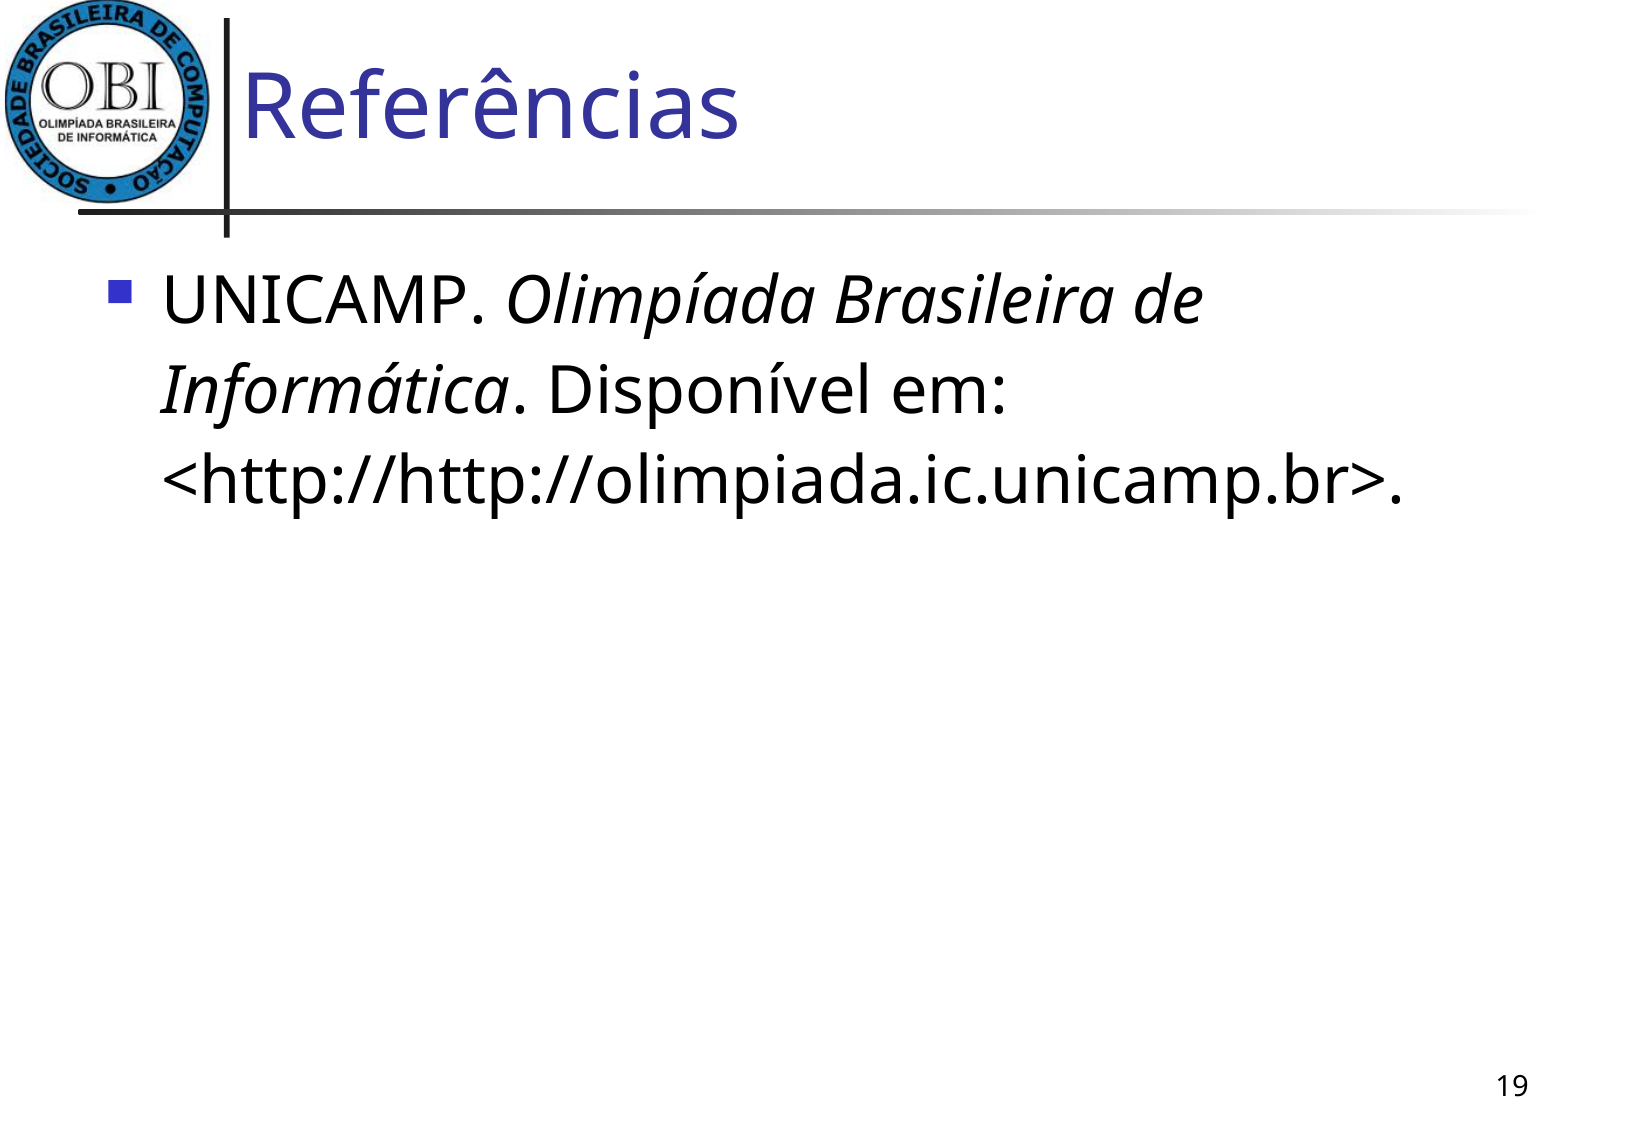

# Referências
UNICAMP. Olimpíada Brasileira de Informática. Disponível em: <http://http://olimpiada.ic.unicamp.br>.